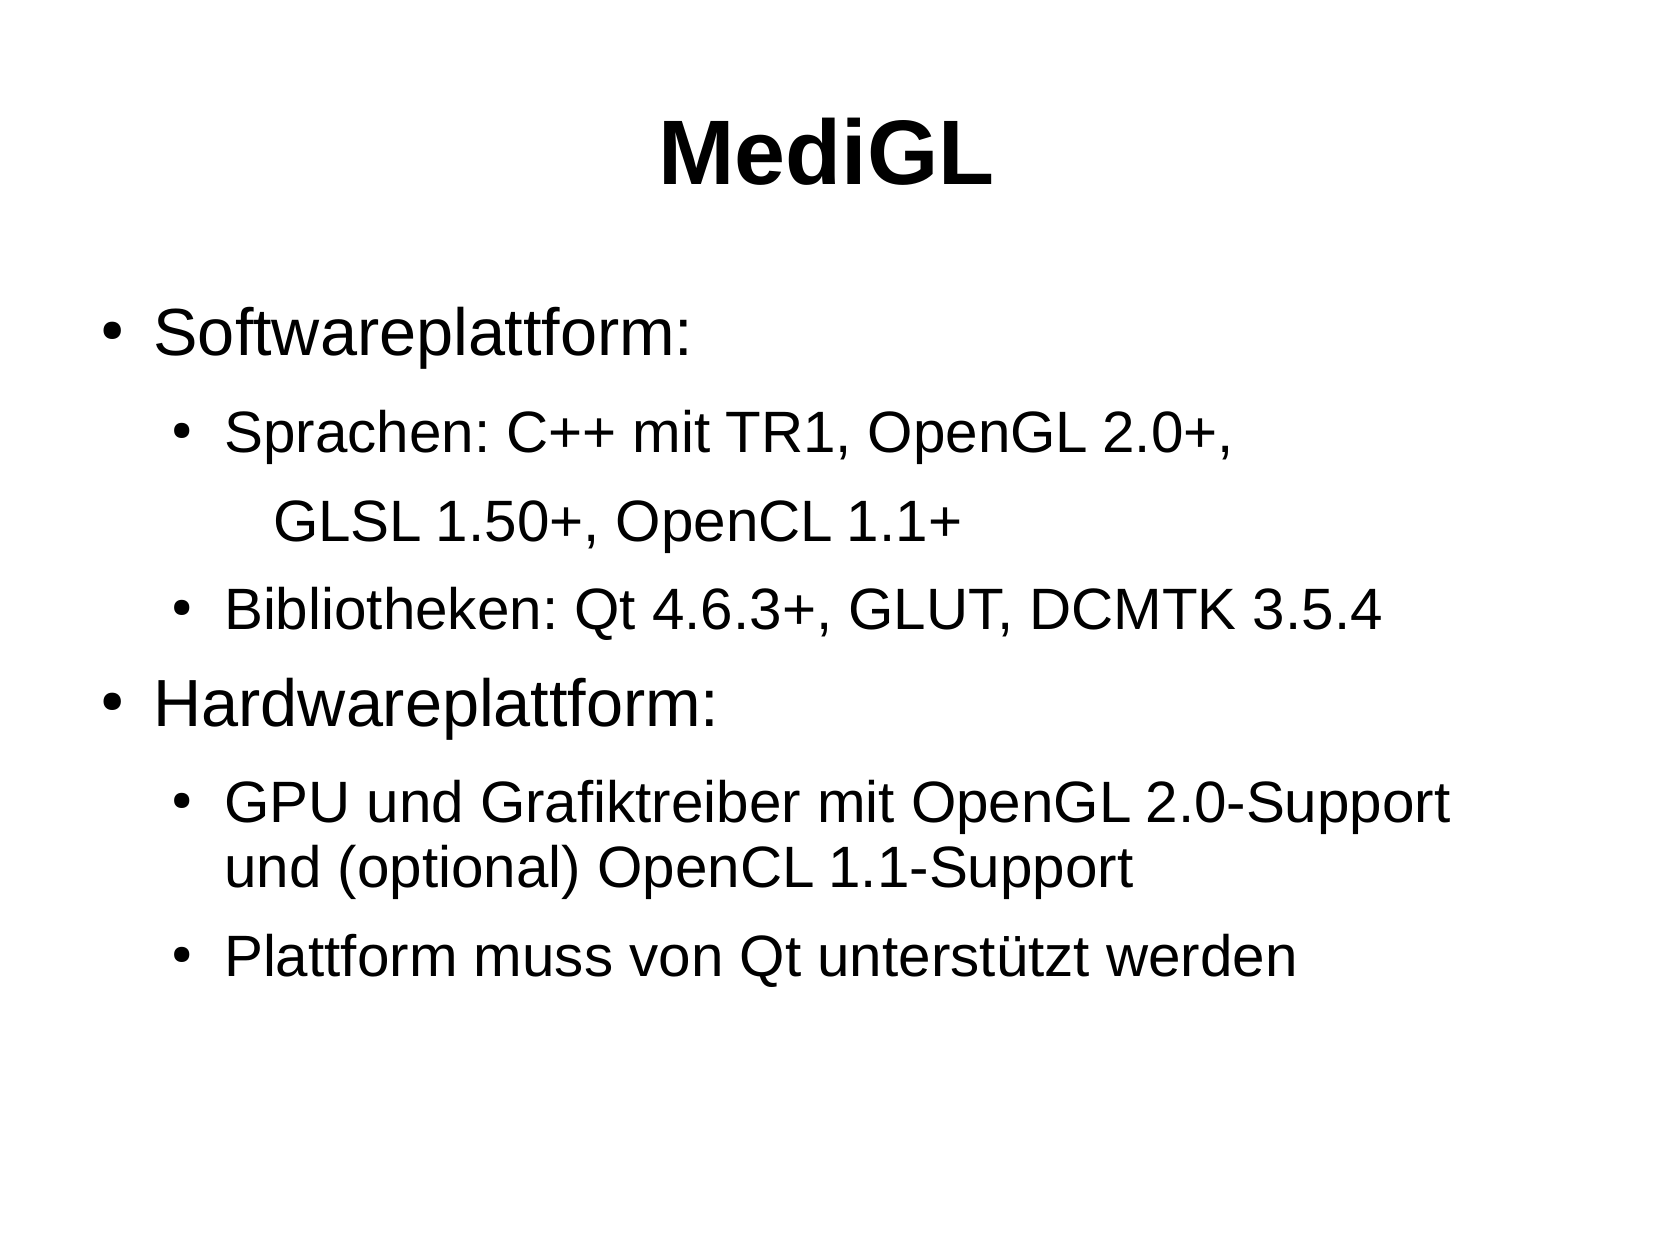

# MediGL
Softwareplattform:
Sprachen: C++ mit TR1, OpenGL 2.0+,
 GLSL 1.50+, OpenCL 1.1+
Bibliotheken: Qt 4.6.3+, GLUT, DCMTK 3.5.4
Hardwareplattform:
GPU und Grafiktreiber mit OpenGL 2.0-Support und (optional) OpenCL 1.1-Support
Plattform muss von Qt unterstützt werden